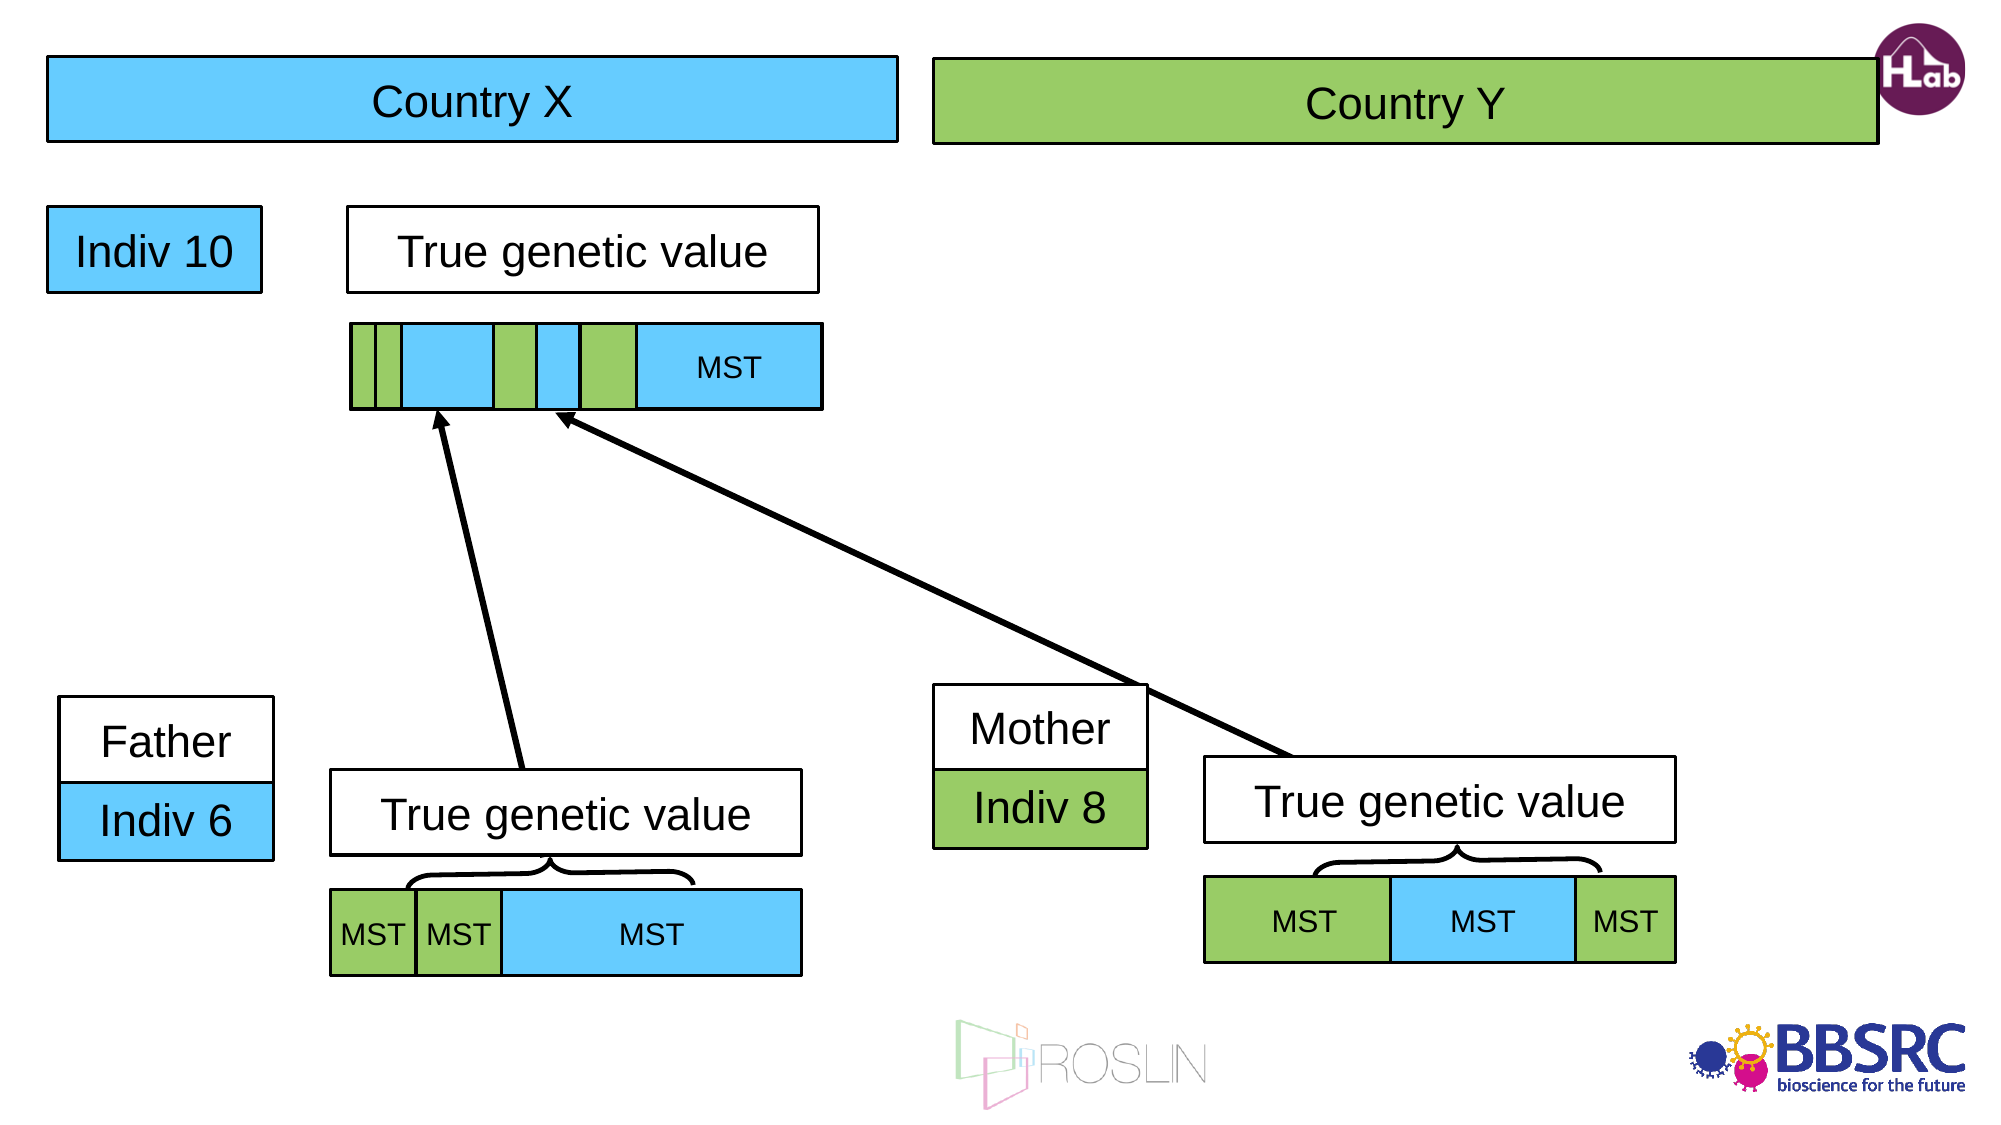

Country X
Country Y
Indiv 10
True genetic value
True genetic value
Parent
average
Parent
average
MST
MST
Mother
Father
True genetic value
True genetic value
Indiv 8
True genetic value
True genetic value
Indiv 6
Parent
average
MST
MST
MST
MST
Parent
average
MST
Parent
average
Parent
average
MST
MST
MST
MST
MST